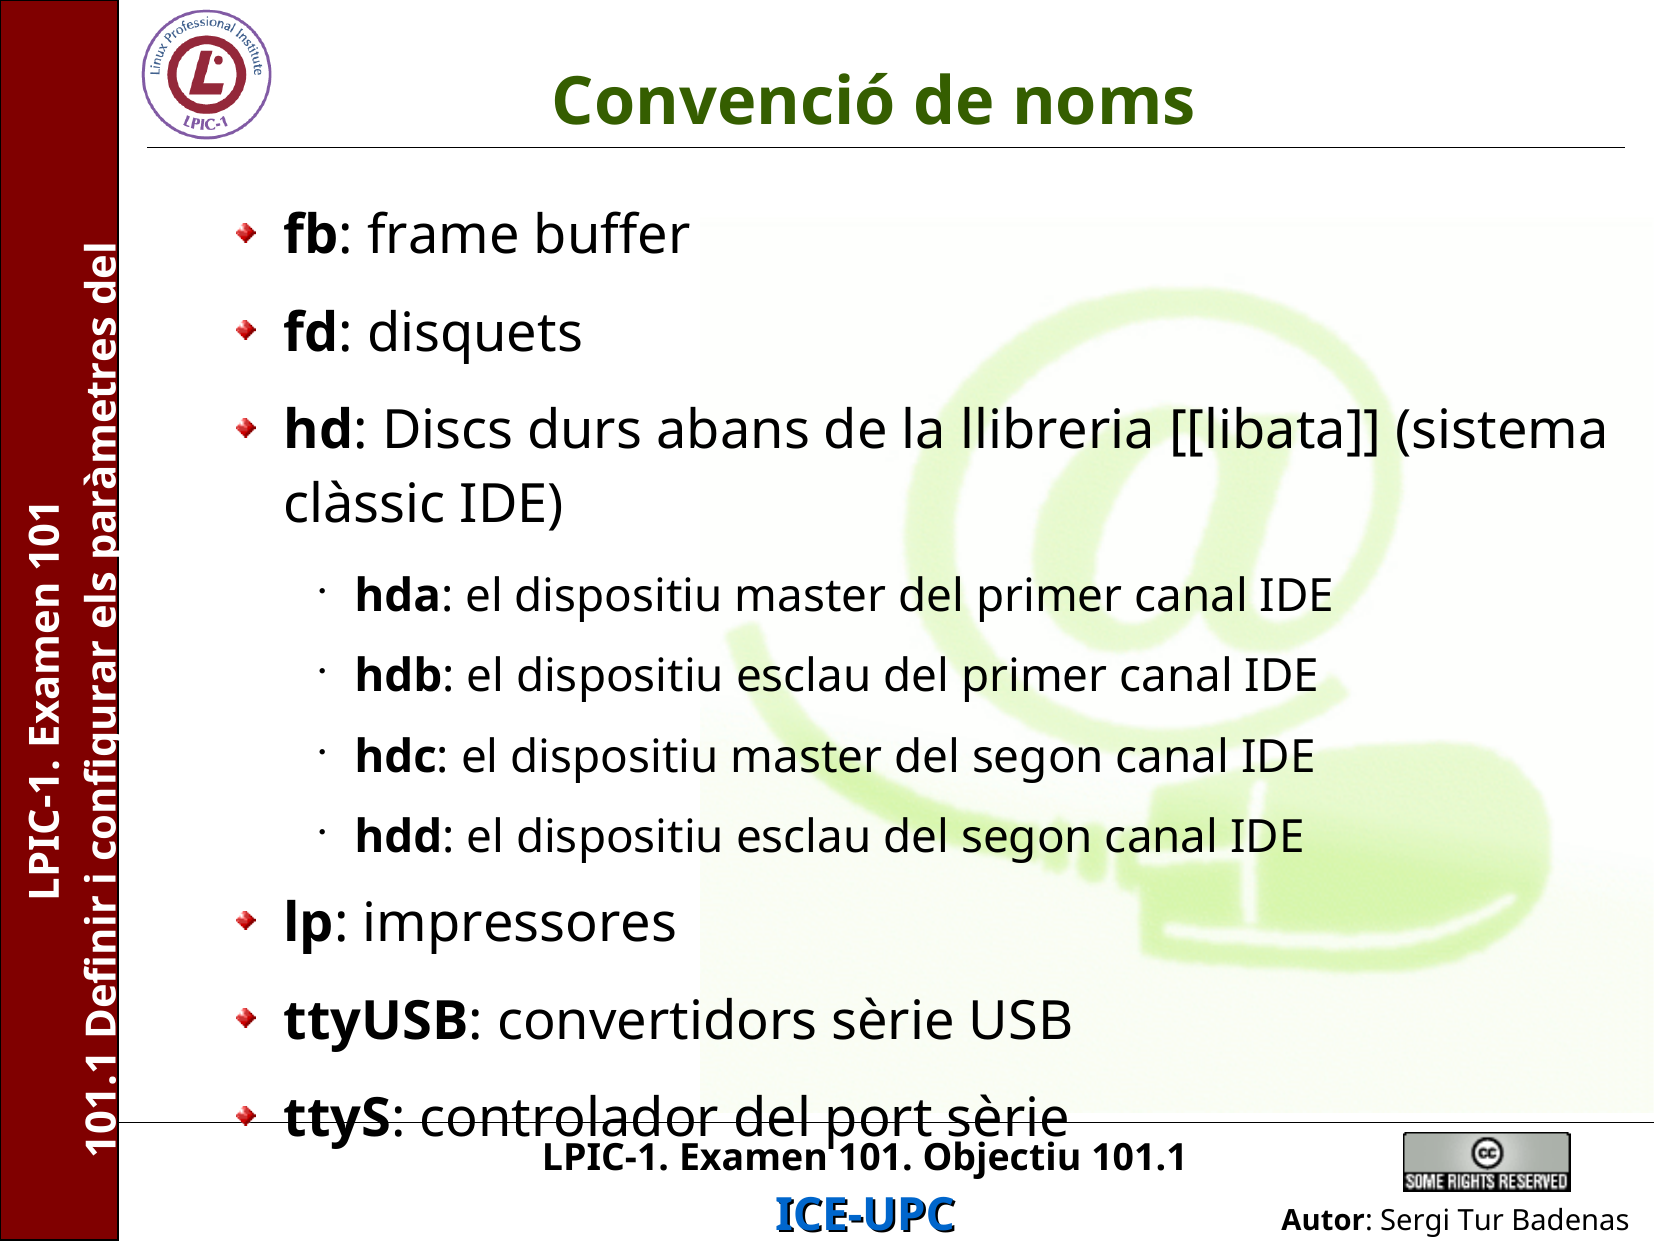

# Convenció de noms
fb: frame buffer
fd: disquets
hd: Discs durs abans de la llibreria [[libata]] (sistema clàssic IDE)
hda: el dispositiu master del primer canal IDE
hdb: el dispositiu esclau del primer canal IDE
hdc: el dispositiu master del segon canal IDE
hdd: el dispositiu esclau del segon canal IDE
lp: impressores
ttyUSB: convertidors sèrie USB
ttyS: controlador del port sèrie